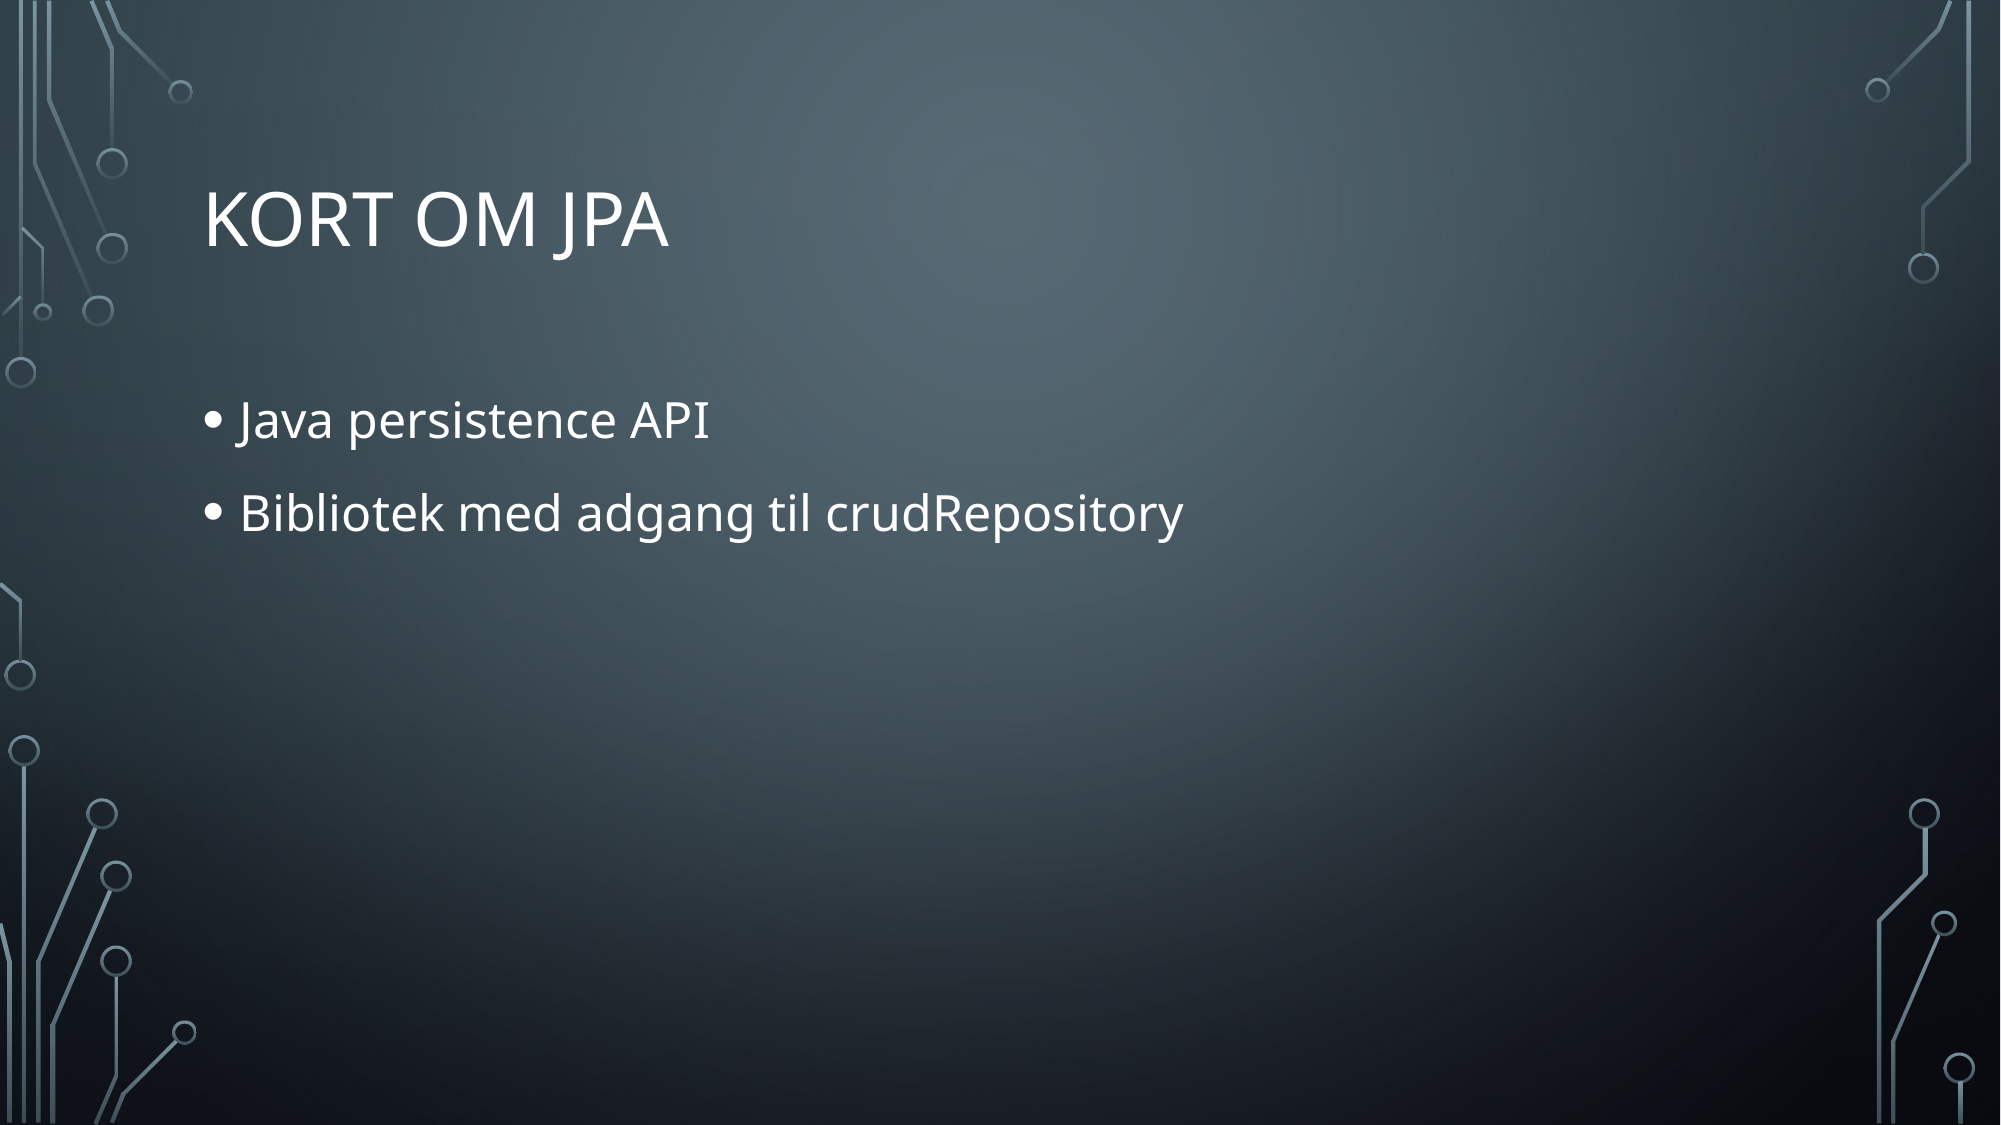

# Kort om jpa
Java persistence API
Bibliotek med adgang til crudRepository